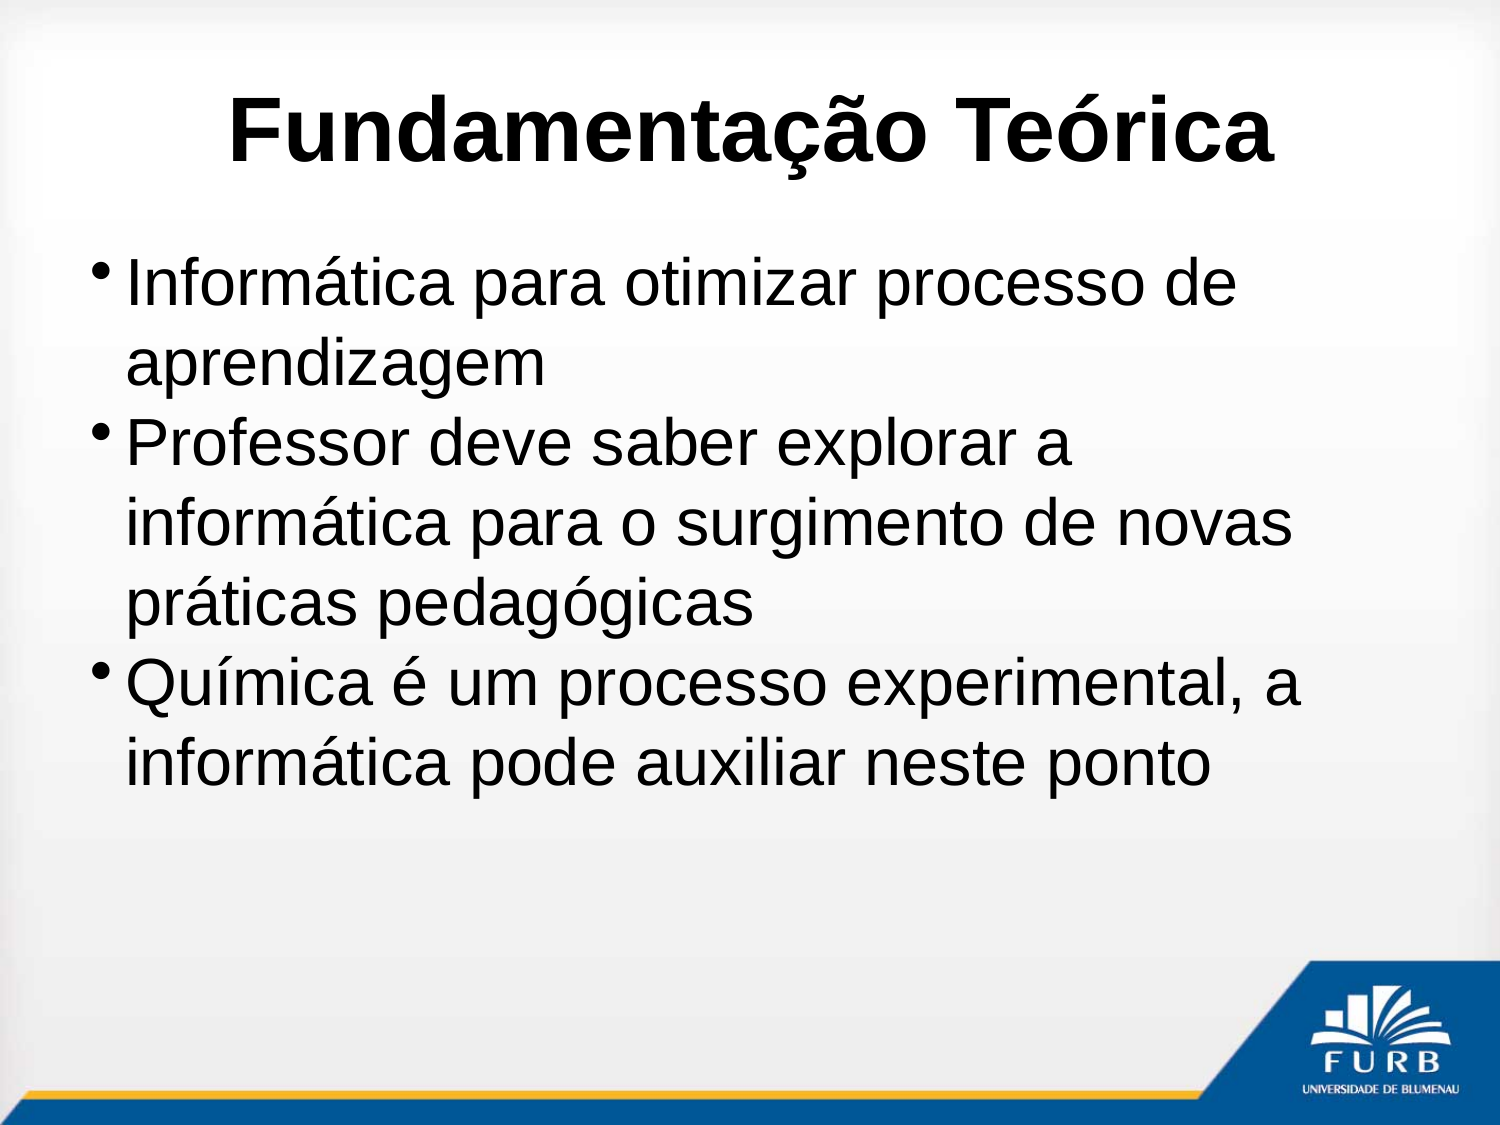

Fundamentação Teórica
Informática para otimizar processo de aprendizagem
Professor deve saber explorar a informática para o surgimento de novas práticas pedagógicas
Química é um processo experimental, a informática pode auxiliar neste ponto